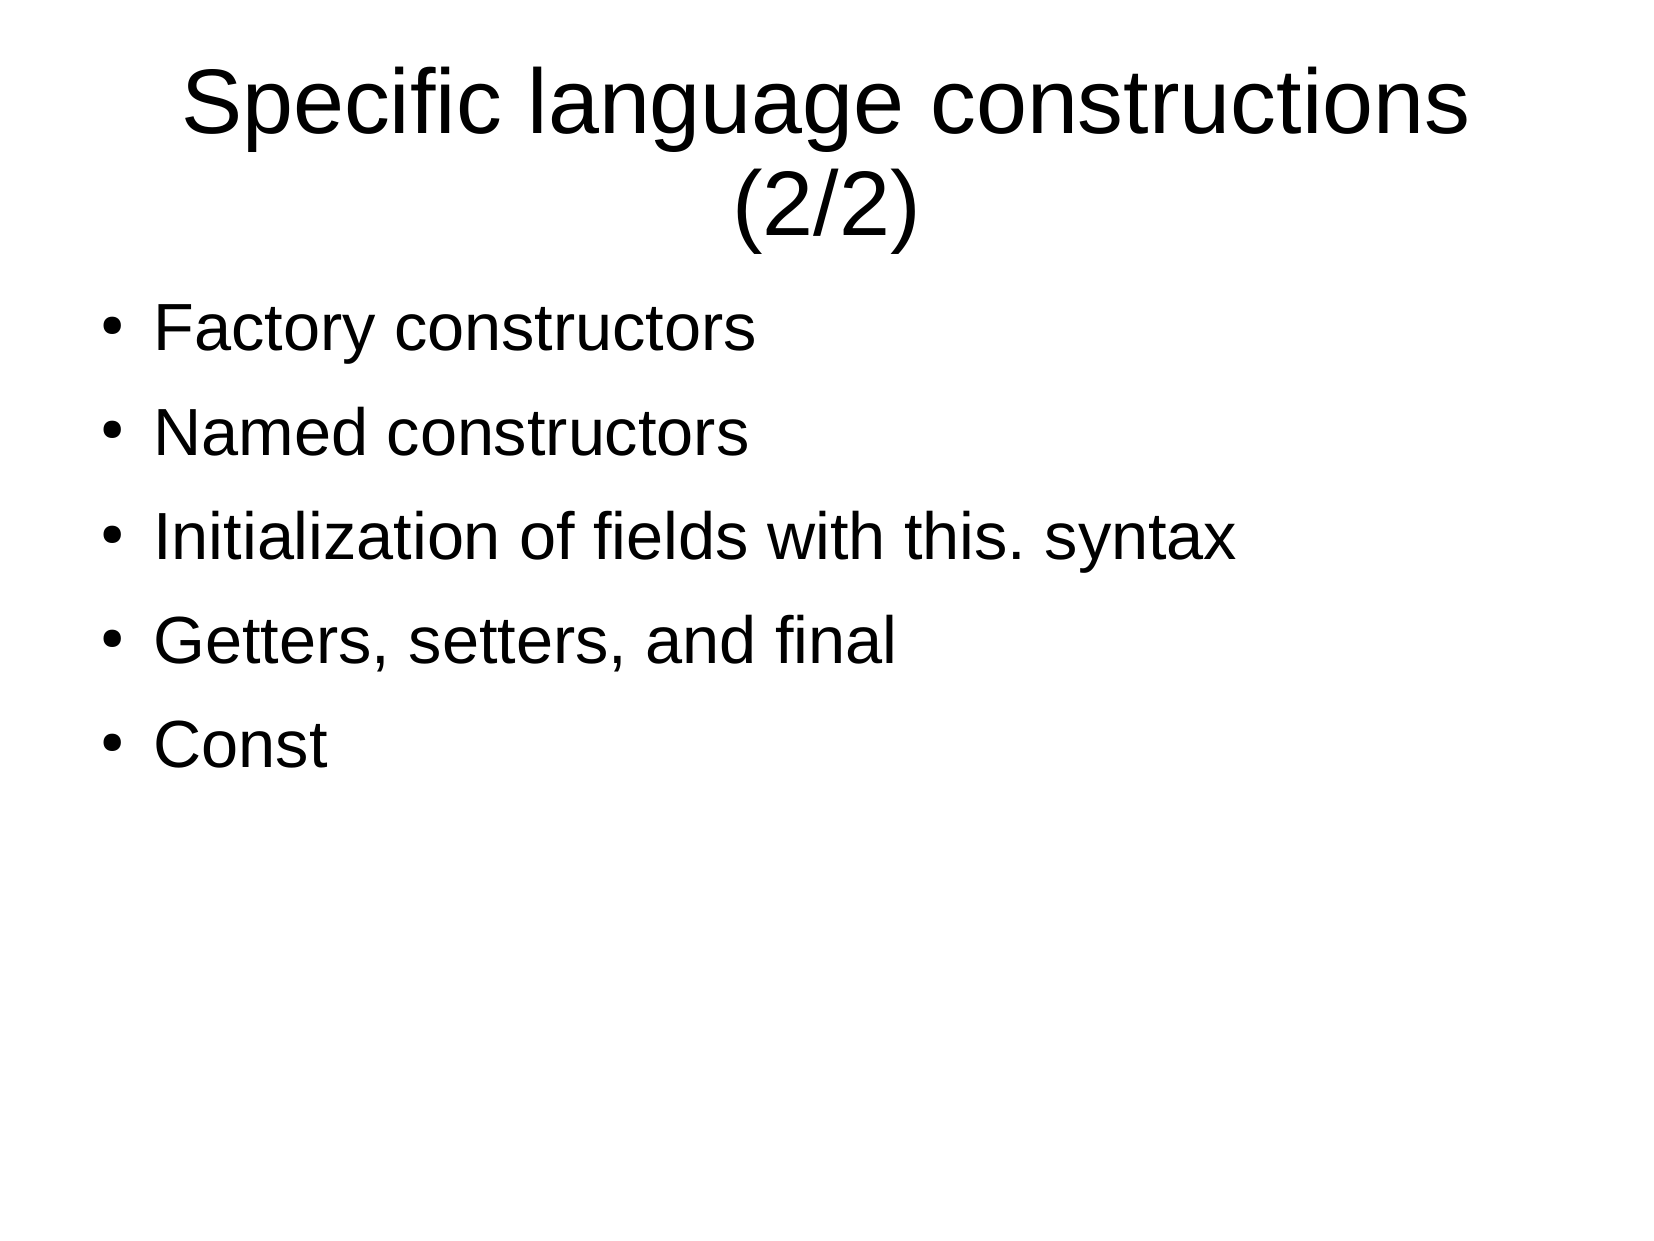

# Specific language constructions (2/2)
Factory constructors
Named constructors
Initialization of fields with this. syntax
Getters, setters, and final
Const